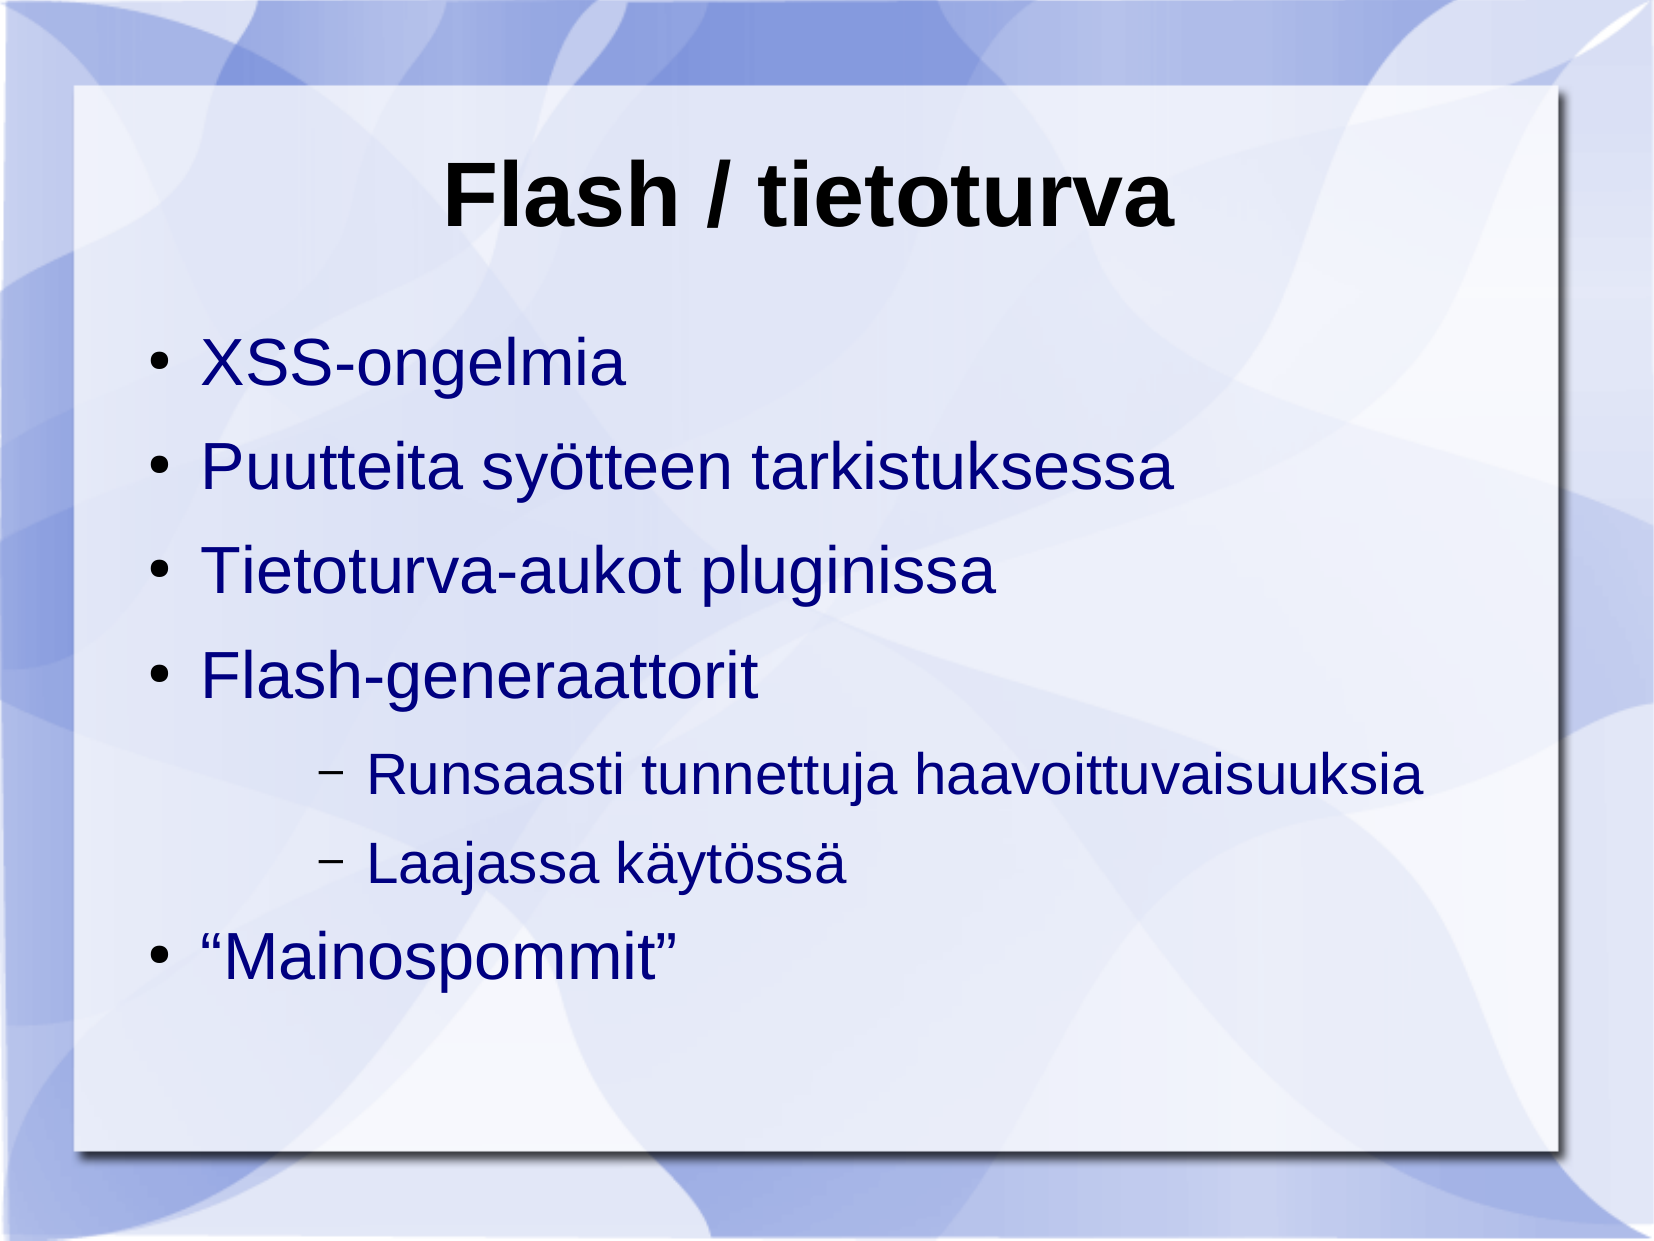

# Flash / tietoturva
XSS-ongelmia
Puutteita syötteen tarkistuksessa
Tietoturva-aukot pluginissa
Flash-generaattorit
Runsaasti tunnettuja haavoittuvaisuuksia
Laajassa käytössä
“Mainospommit”